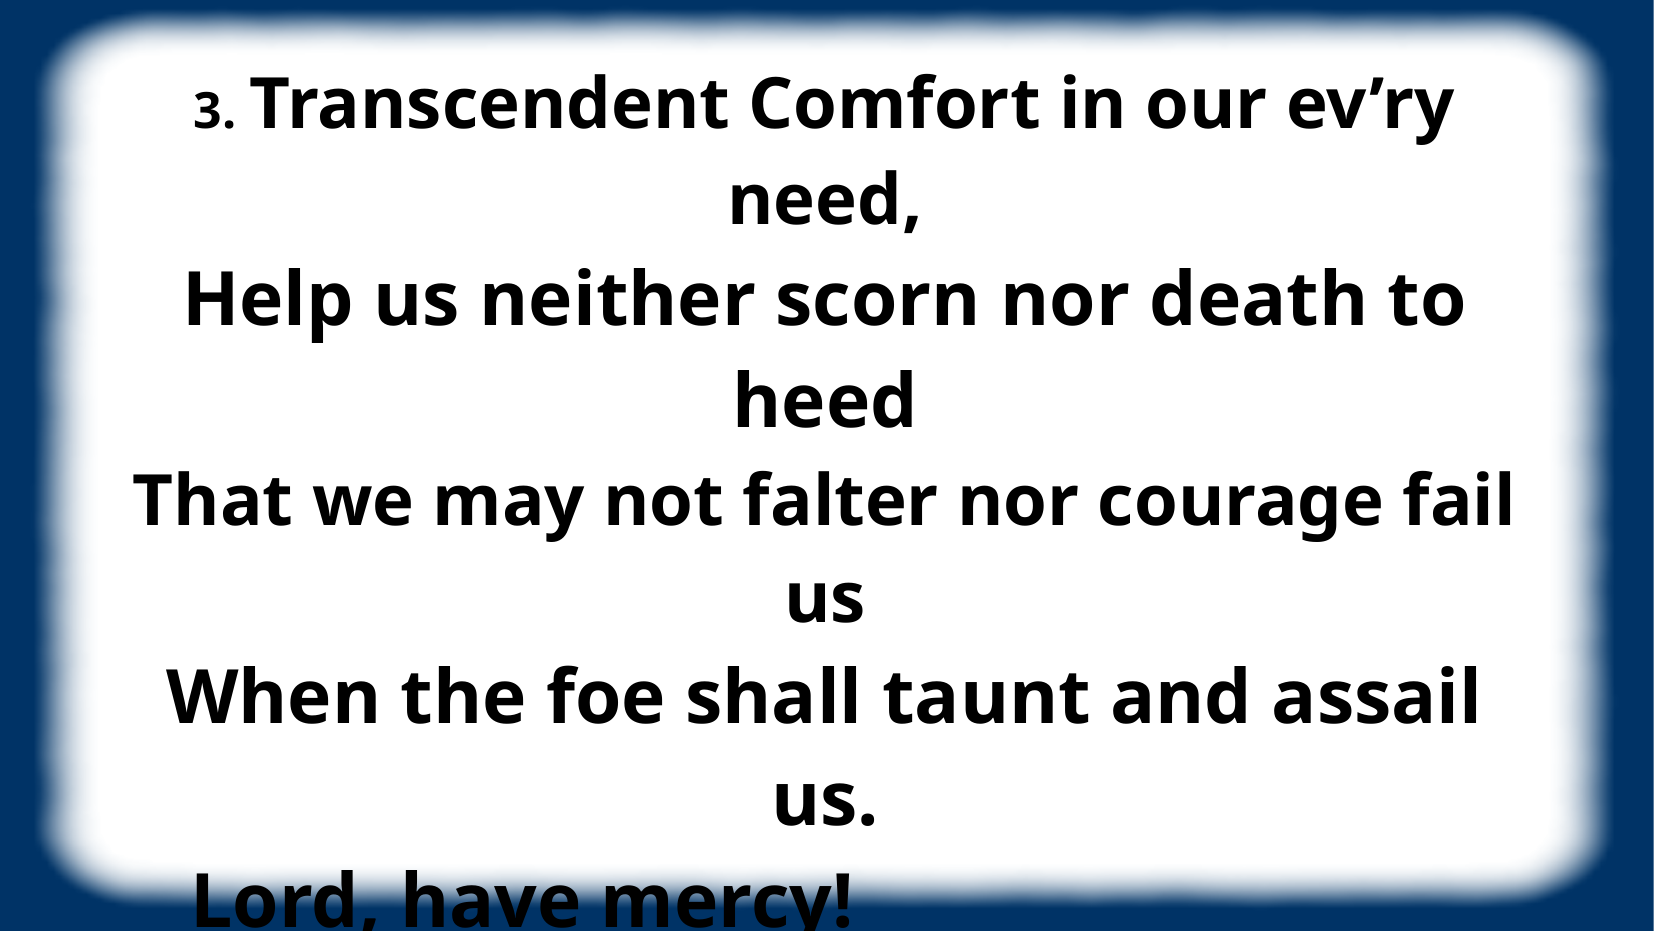

3. Transcendent Comfort in our ev’ry need,
Help us neither scorn nor death to heed
That we may not falter nor courage fail us
When the foe shall taunt and assail us.
 Lord, have mercy!